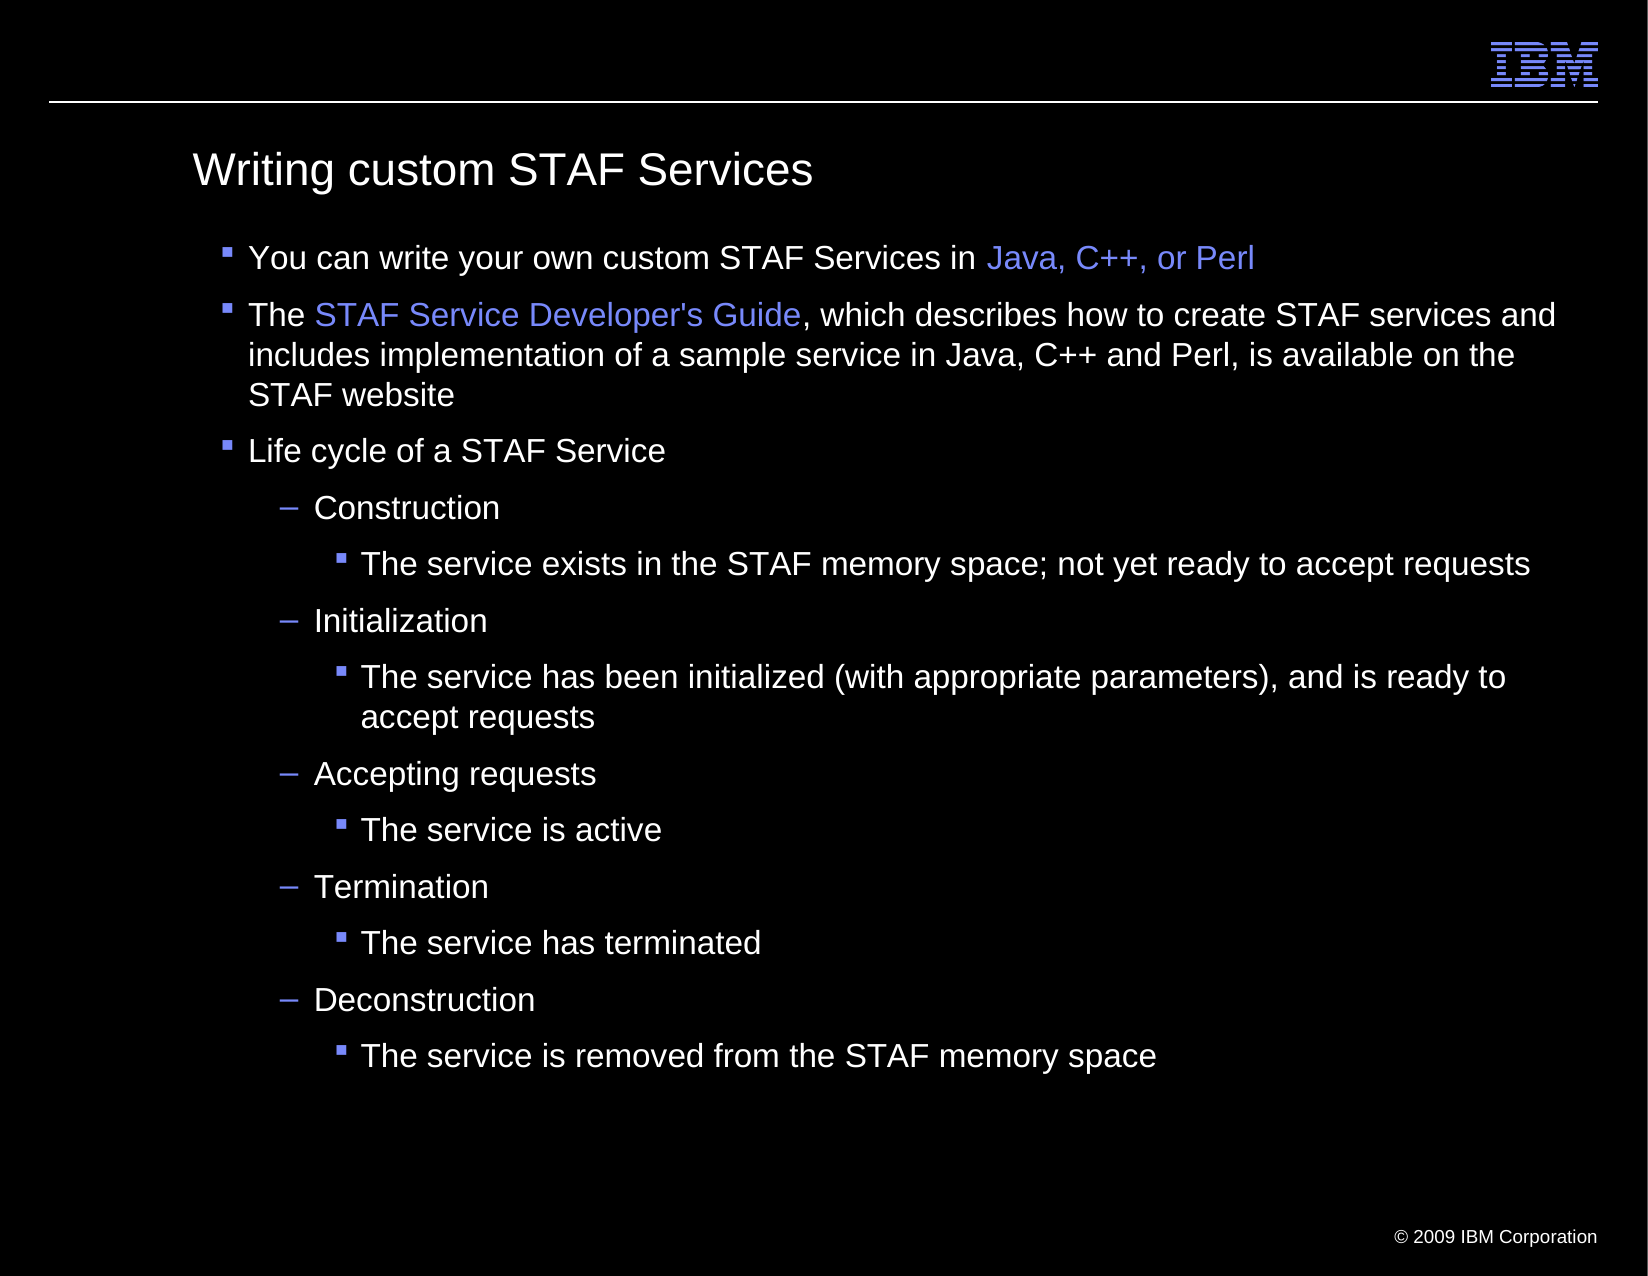

# Writing custom STAF Services
You can write your own custom STAF Services in Java, C++, or Perl
The STAF Service Developer's Guide, which describes how to create STAF services and includes implementation of a sample service in Java, C++ and Perl, is available on the STAF website
Life cycle of a STAF Service
Construction
The service exists in the STAF memory space; not yet ready to accept requests
Initialization
The service has been initialized (with appropriate parameters), and is ready to accept requests
Accepting requests
The service is active
Termination
The service has terminated
Deconstruction
The service is removed from the STAF memory space